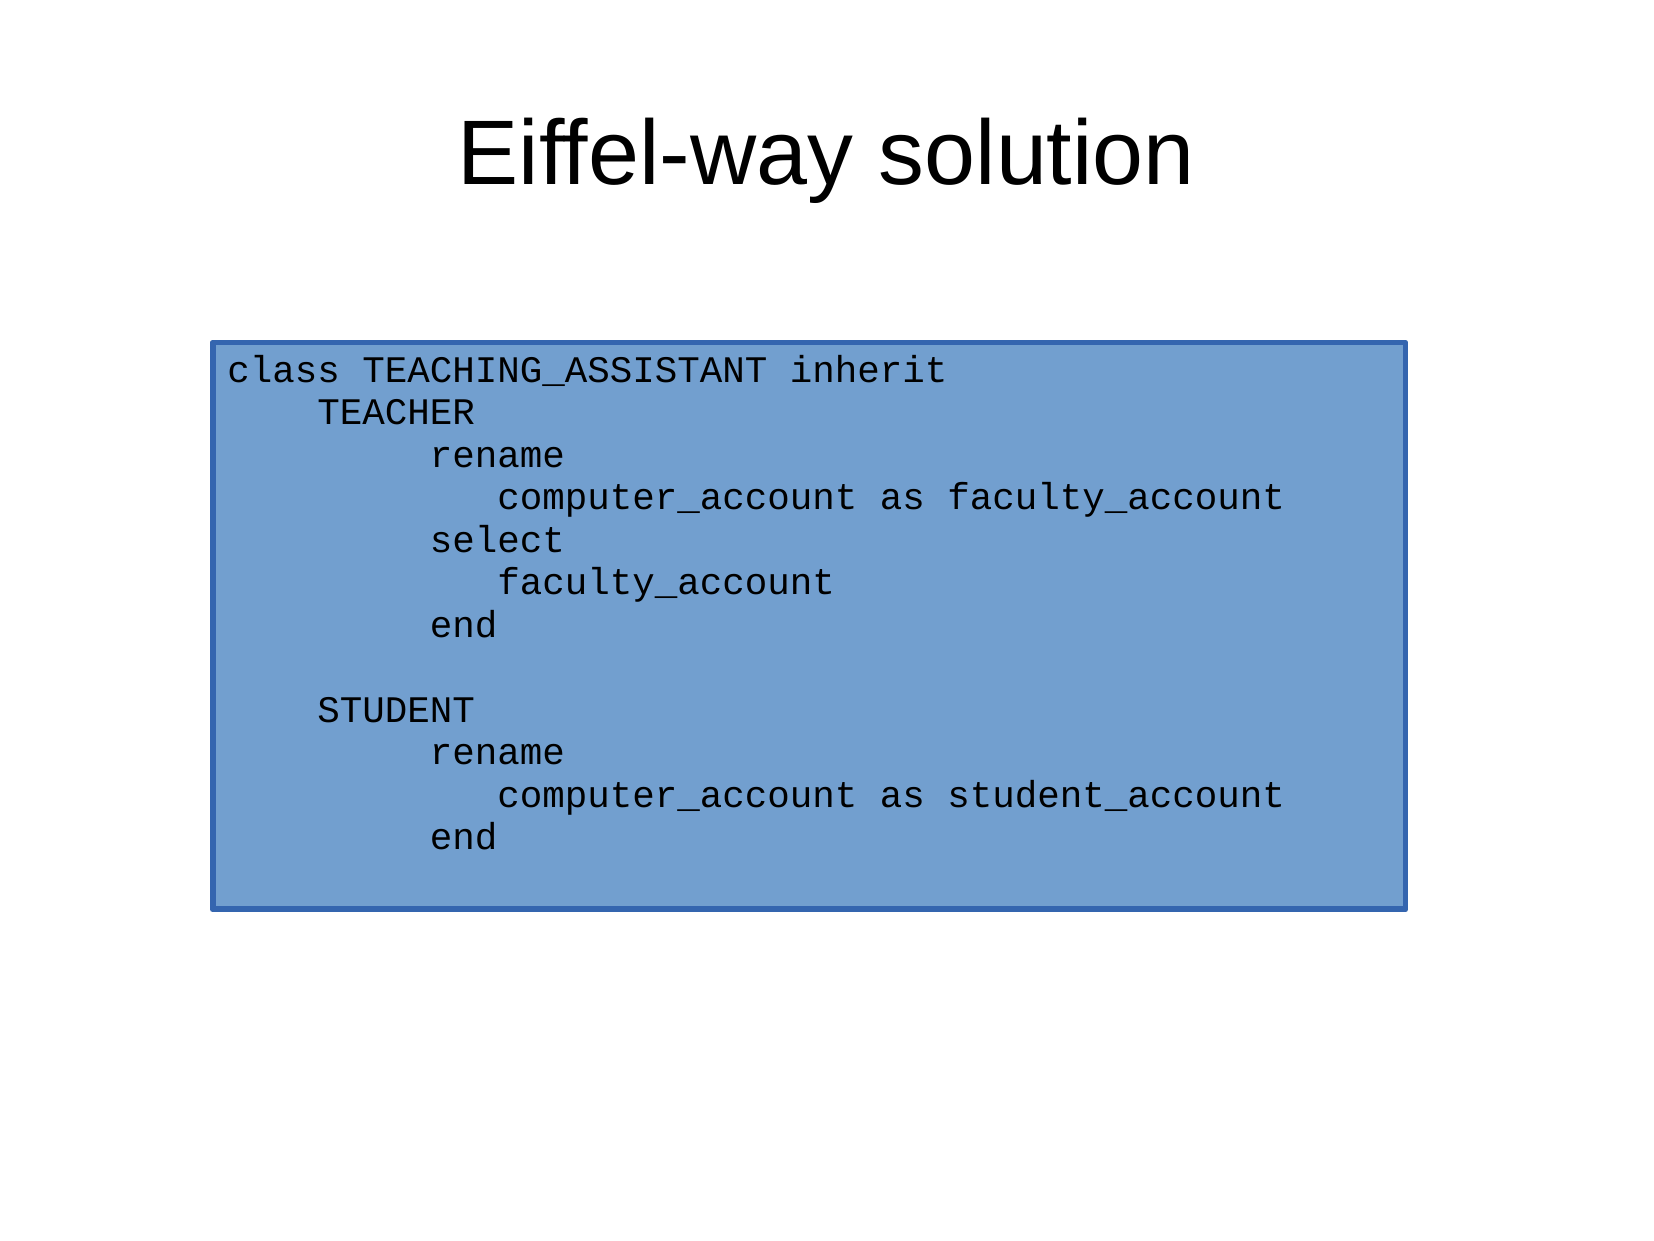

# Eiffel-way solution
class TEACHING_ASSISTANT inherit
 TEACHER
 rename
 computer_account as faculty_account
 select
 faculty_account
 end
 STUDENT
 rename
 computer_account as student_account
 end